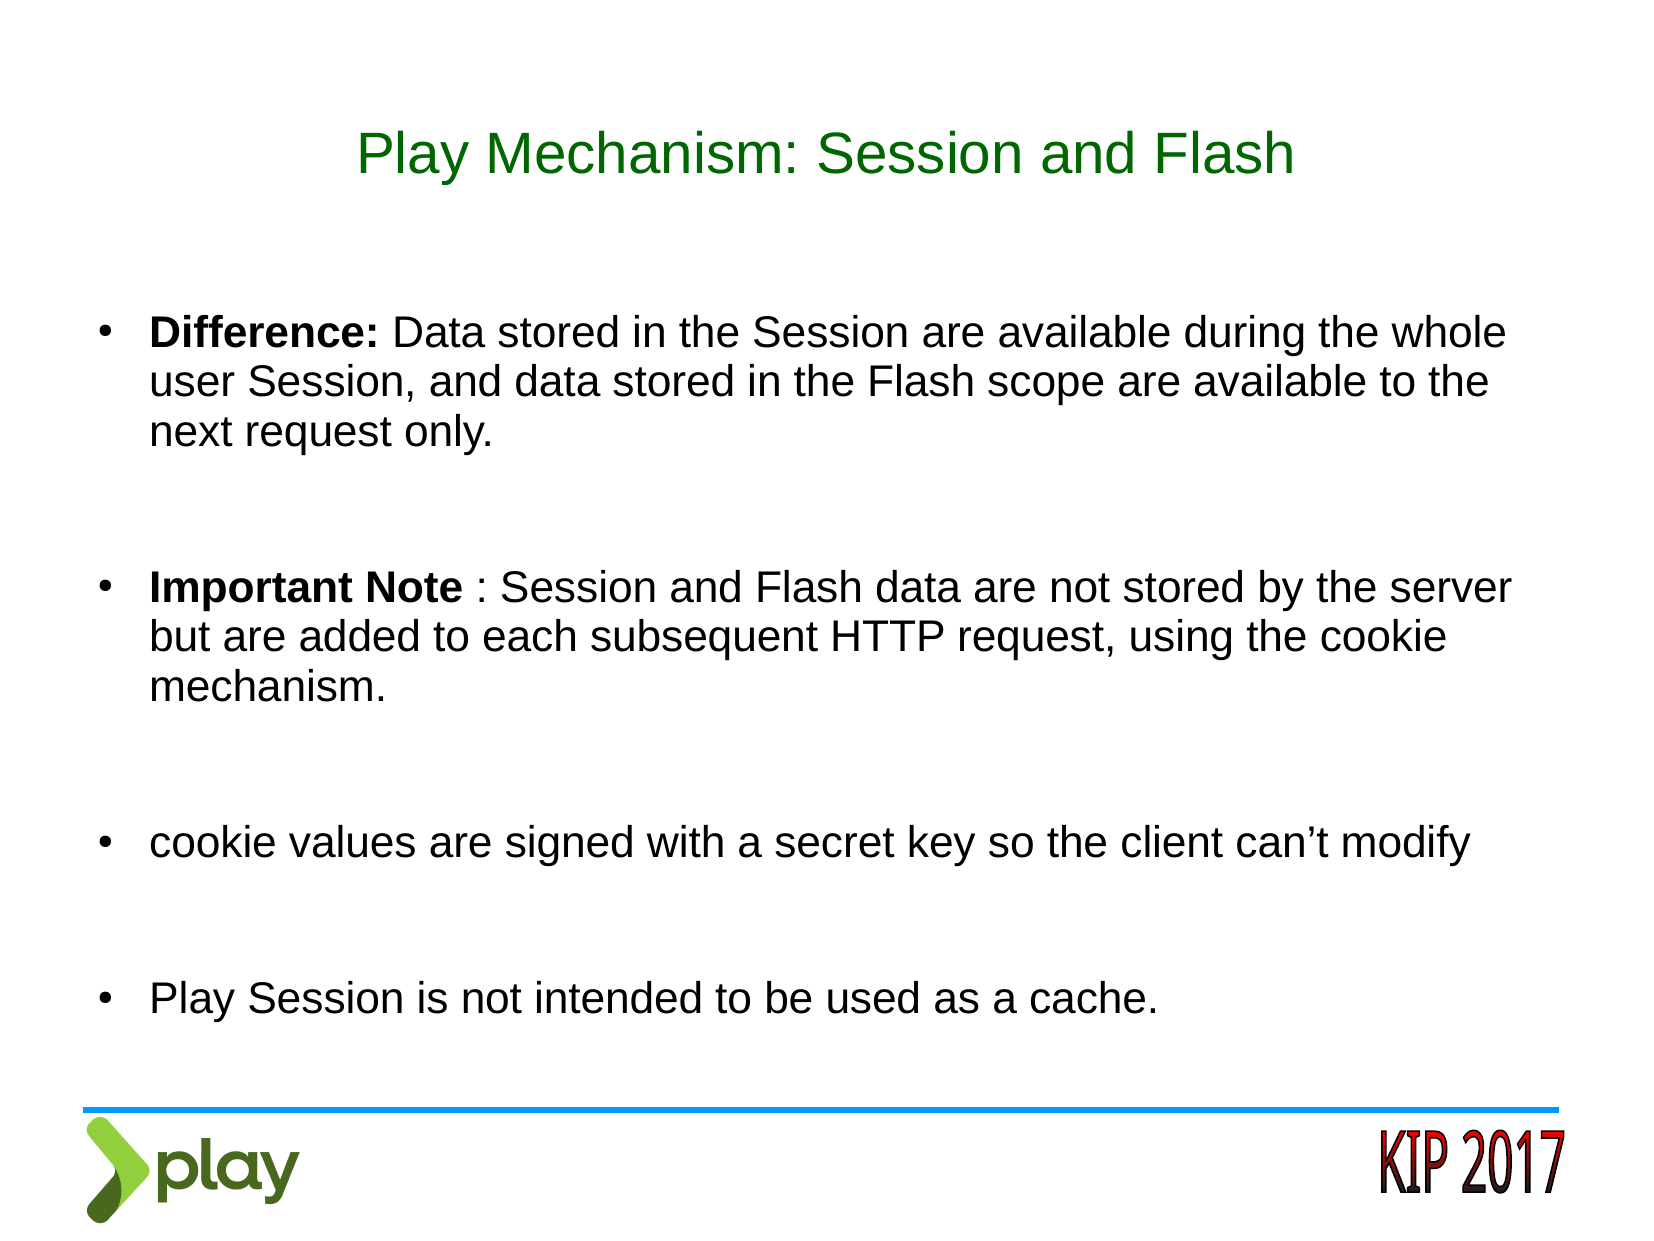

# Play Mechanism: Session and Flash
Difference: Data stored in the Session are available during the whole user Session, and data stored in the Flash scope are available to the next request only.
Important Note : Session and Flash data are not stored by the server but are added to each subsequent HTTP request, using the cookie mechanism.
cookie values are signed with a secret key so the client can’t modify
Play Session is not intended to be used as a cache.